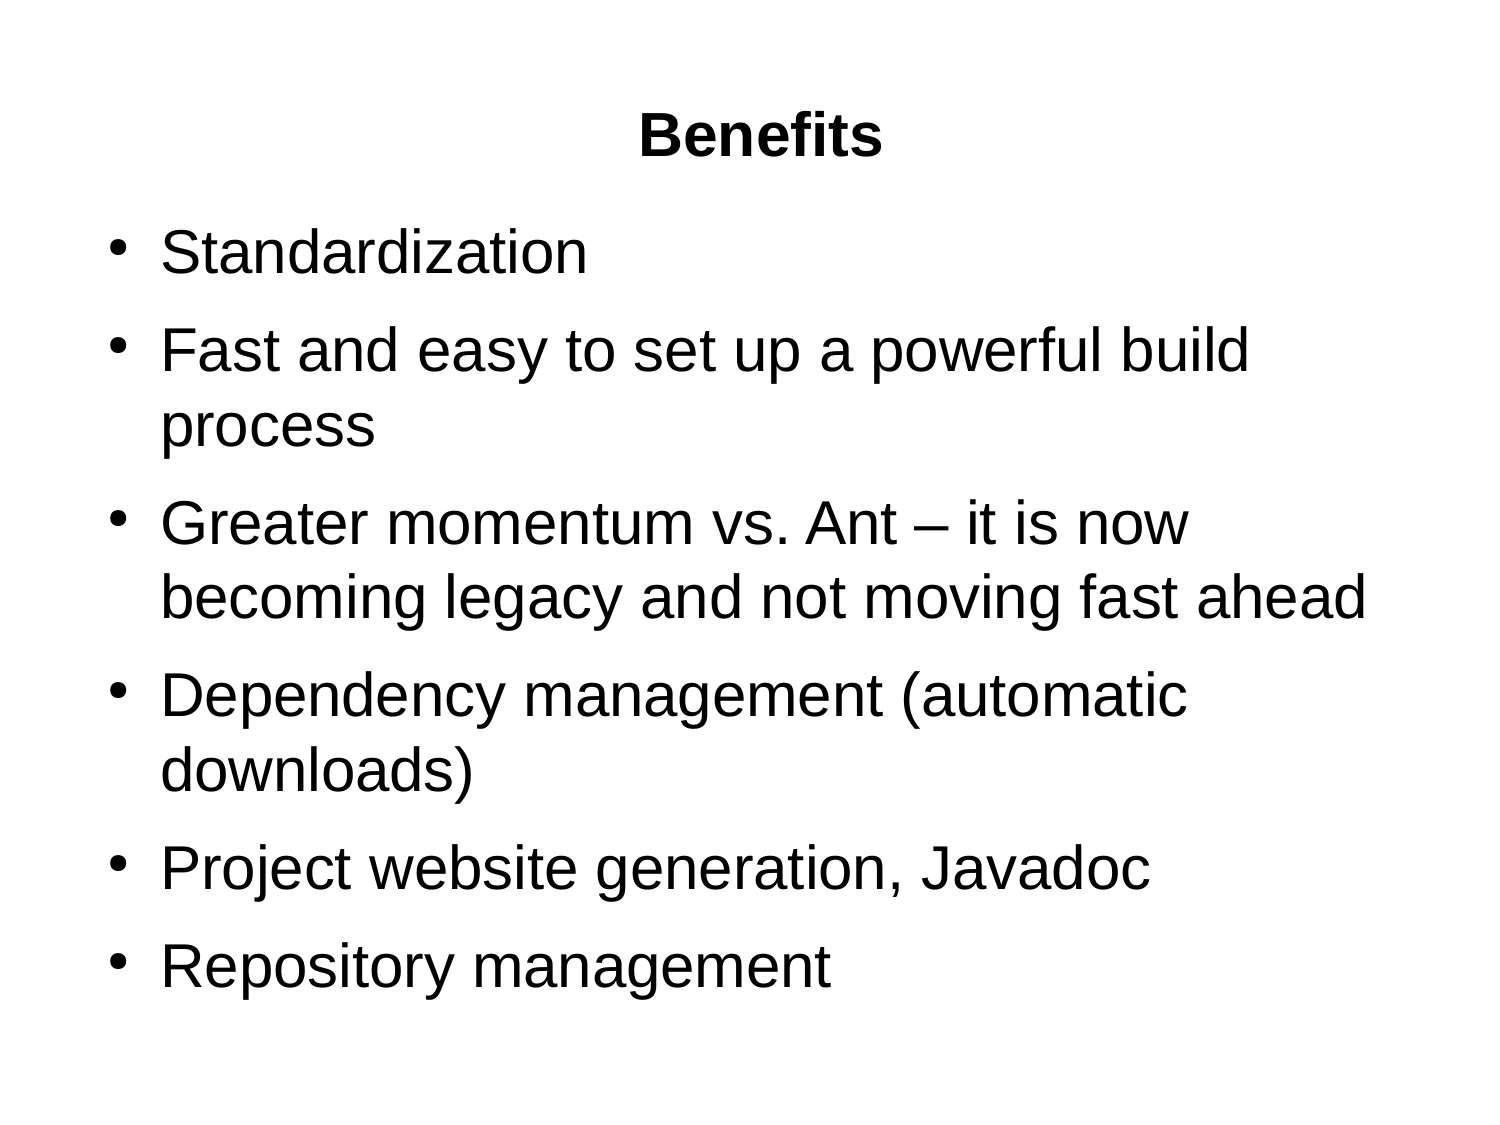

# Benefits
Standardization
Fast and easy to set up a powerful build process
Greater momentum vs. Ant – it is now becoming legacy and not moving fast ahead
Dependency management (automatic downloads)
Project website generation, Javadoc
Repository management